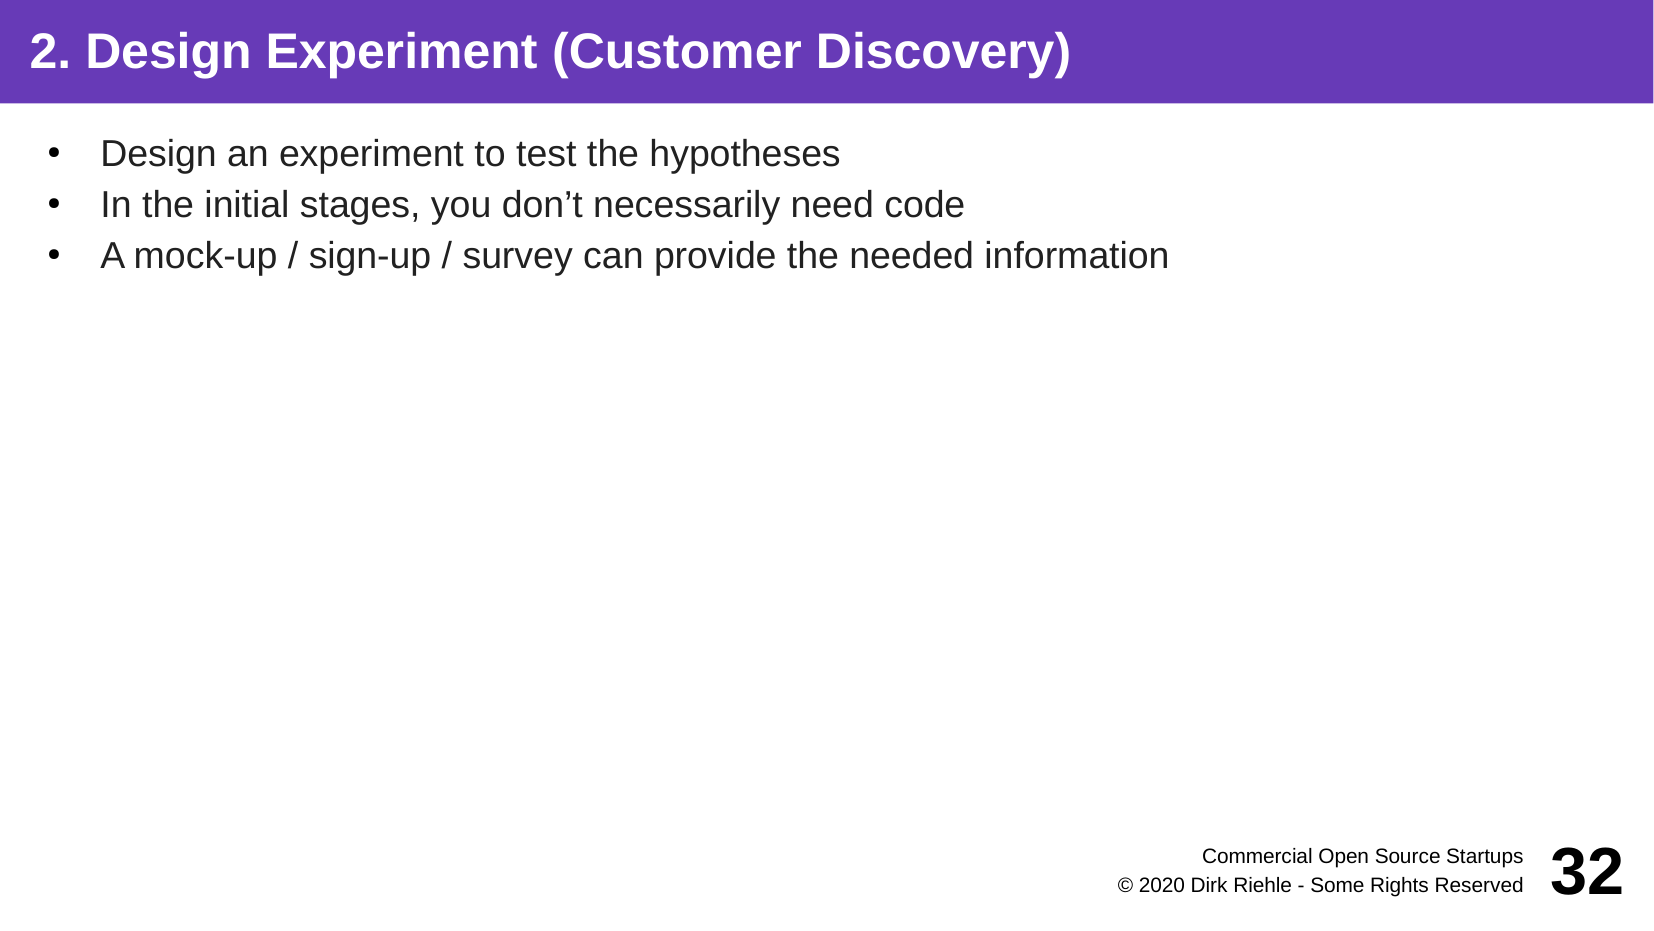

# 2. Design Experiment (Customer Discovery)
Design an experiment to test the hypotheses
In the initial stages, you don’t necessarily need code
A mock-up / sign-up / survey can provide the needed information
Commercial Open Source Startups
32
© 2020 Dirk Riehle - Some Rights Reserved